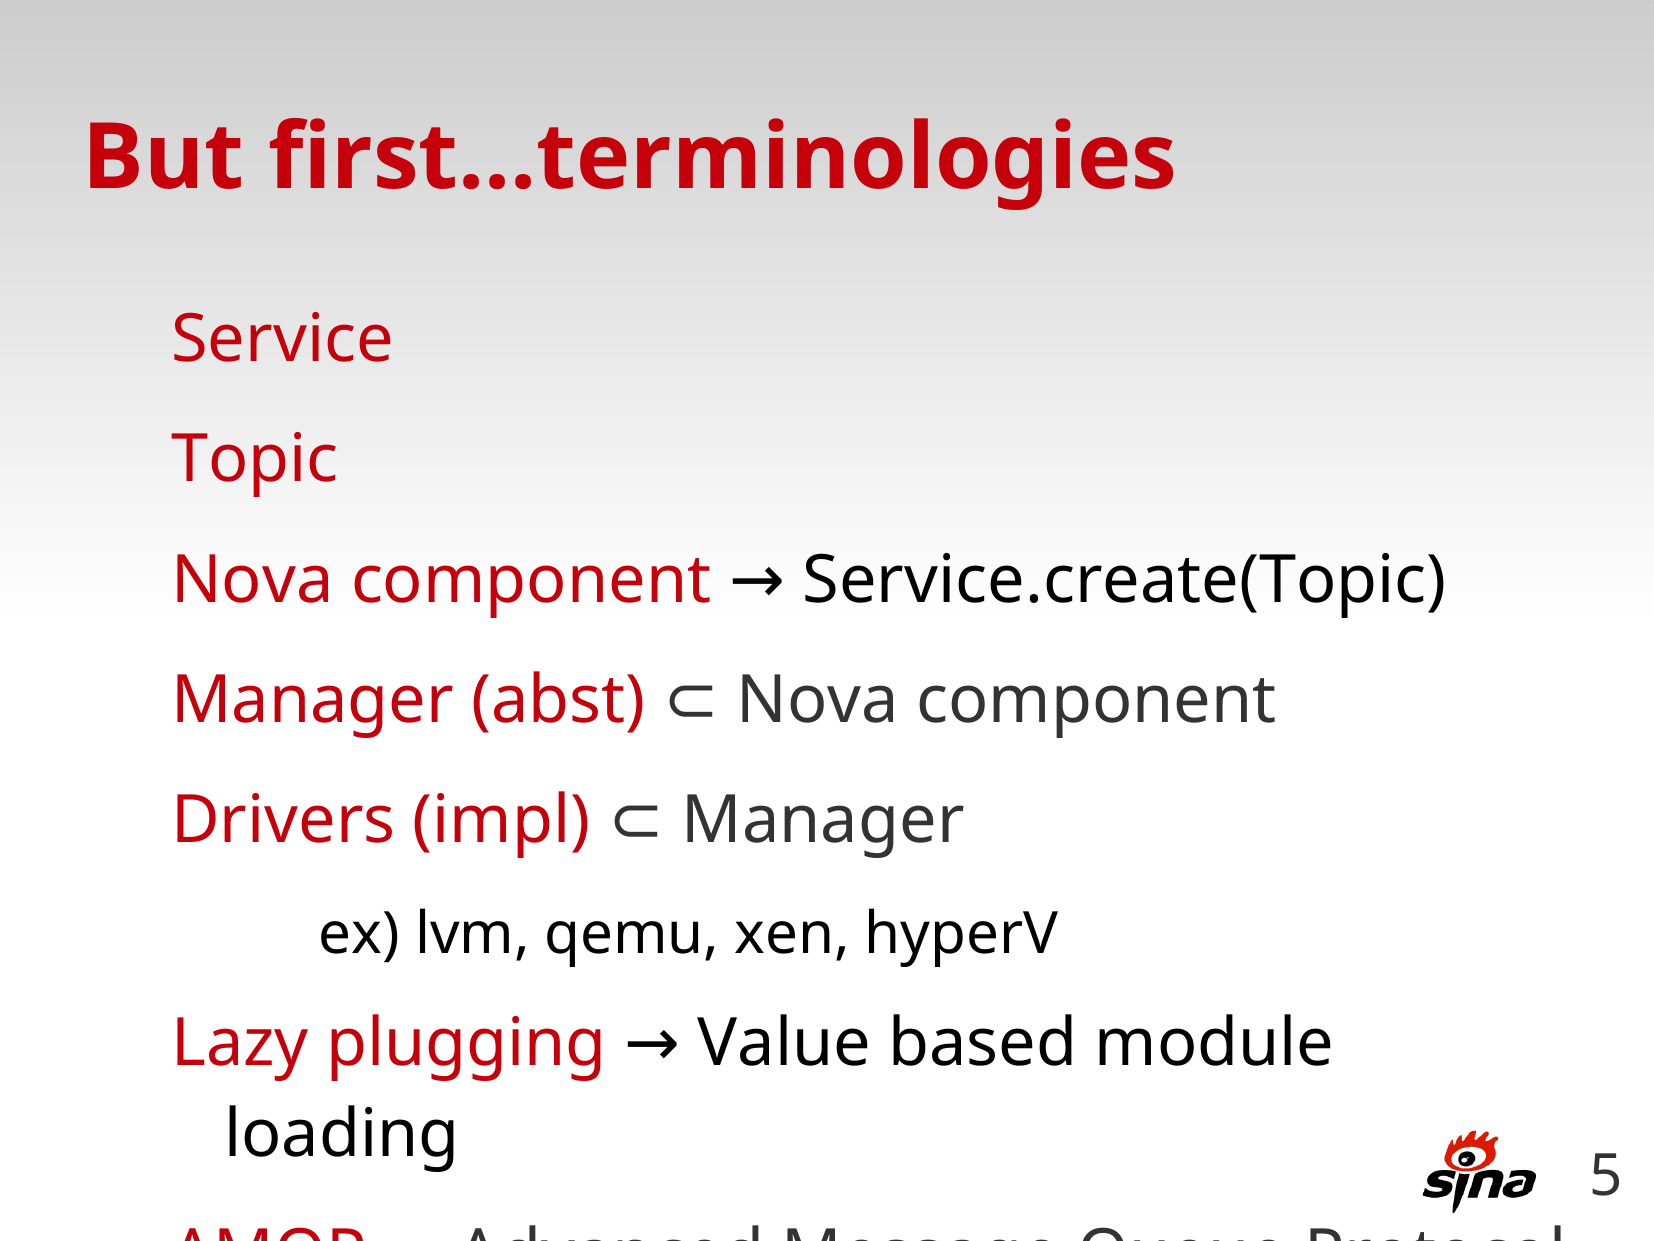

# But first...terminologies
Service
Topic
Nova component → Service.create(Topic)
Manager (abst) ⊂ Nova component
Drivers (impl) ⊂ Manager
ex) lvm, qemu, xen, hyperV
Lazy plugging → Value based module loading
AMQP → Advanced Message Queue Protocol
API → REST & Inner
5